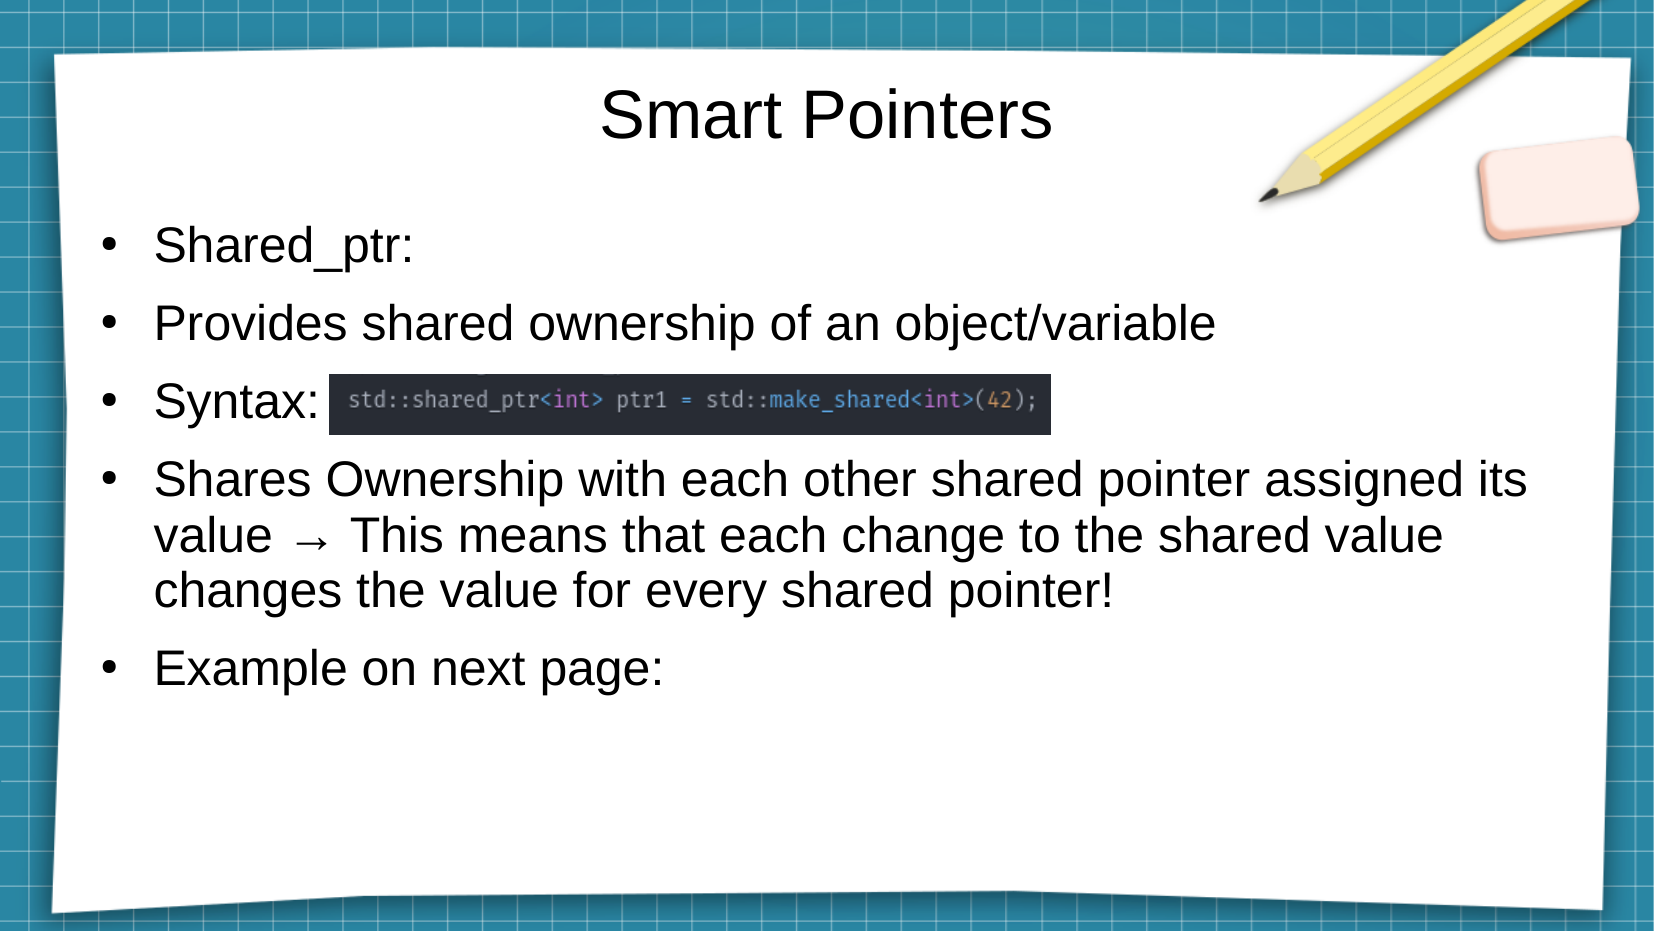

# Smart Pointers
Shared_ptr:
Provides shared ownership of an object/variable
Syntax:
Shares Ownership with each other shared pointer assigned its value → This means that each change to the shared value changes the value for every shared pointer!
Example on next page: